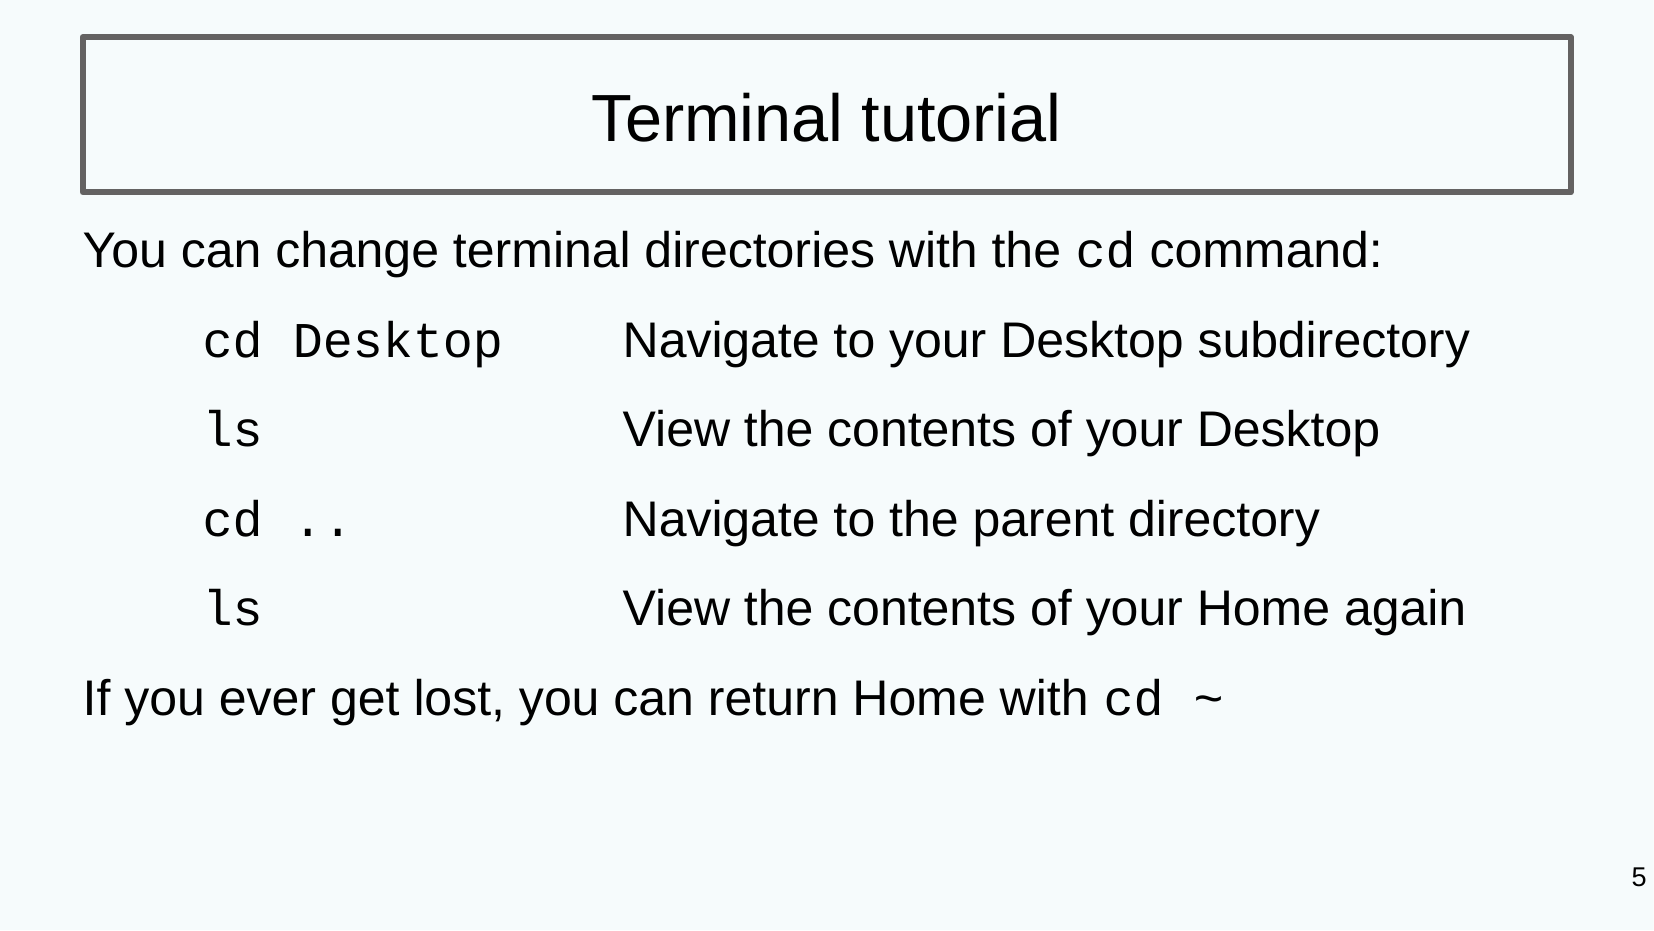

Terminal tutorial
You can change terminal directories with the cd command:
 cd Desktop Navigate to your Desktop subdirectory
 ls View the contents of your Desktop
 cd .. Navigate to the parent directory
 ls View the contents of your Home again
If you ever get lost, you can return Home with cd ~